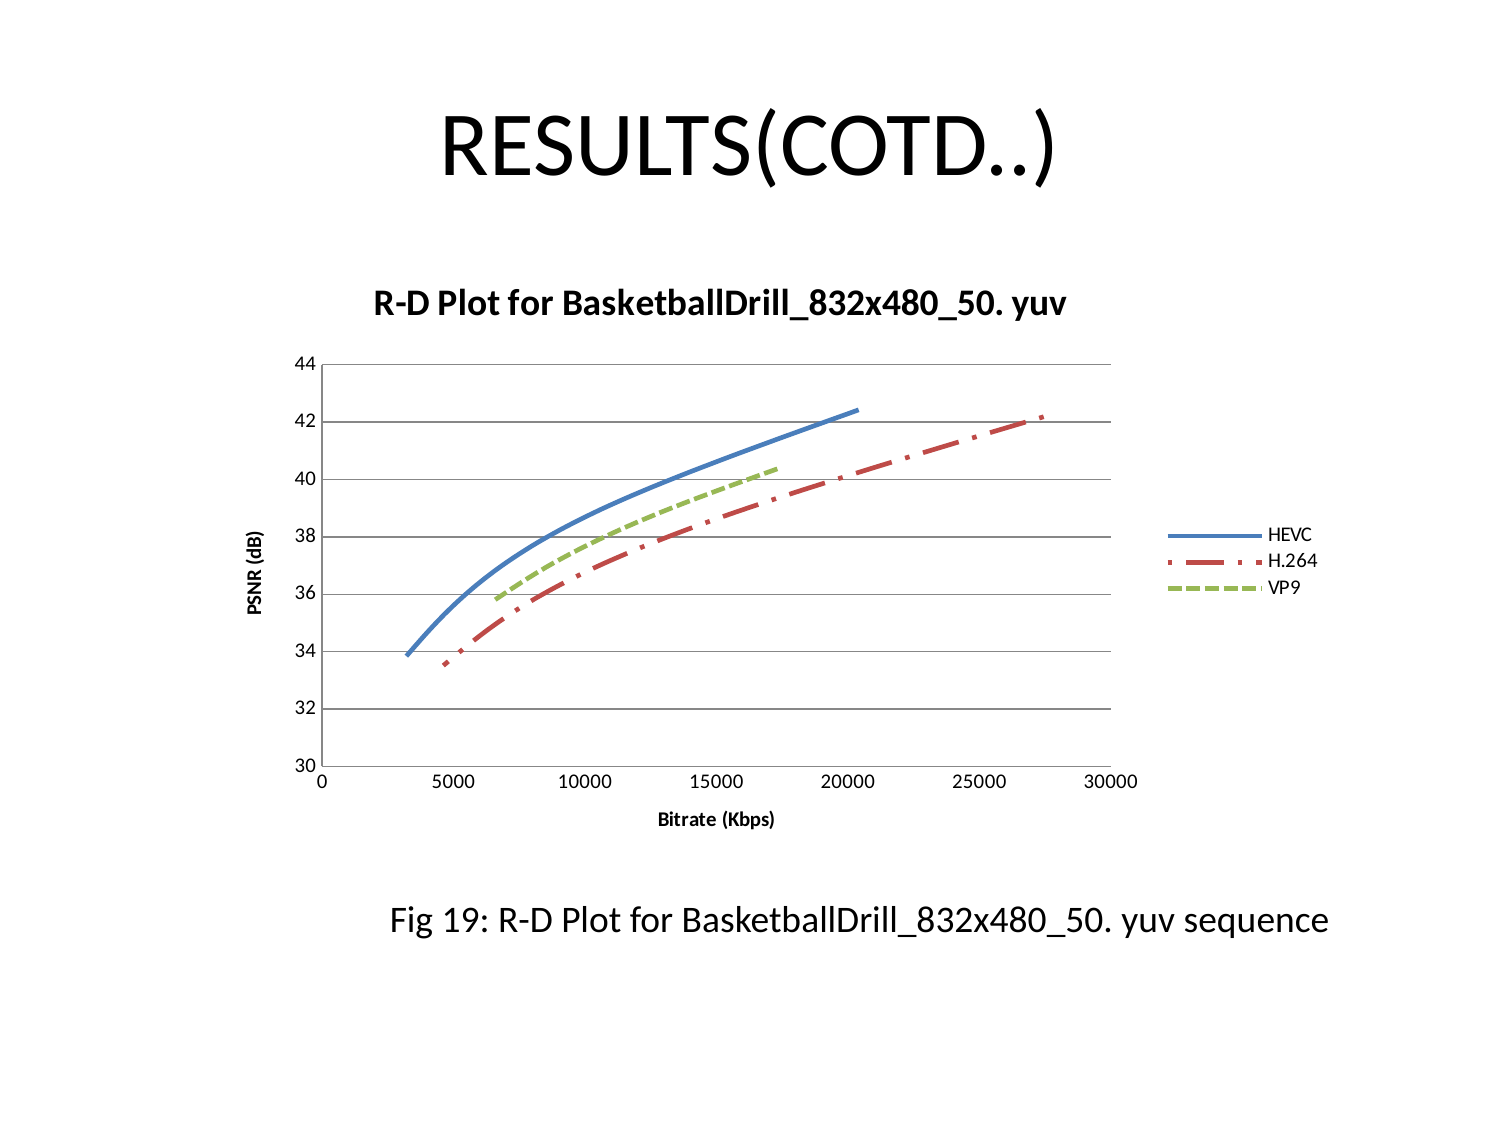

# Results(cotd..)
### Chart: R-D Plot for BasketballDrill_832x480_50. yuv
| Category | HEVC | H.264 | VP9 |
|---|---|---|---|Fig 19: R-D Plot for BasketballDrill_832x480_50. yuv sequence